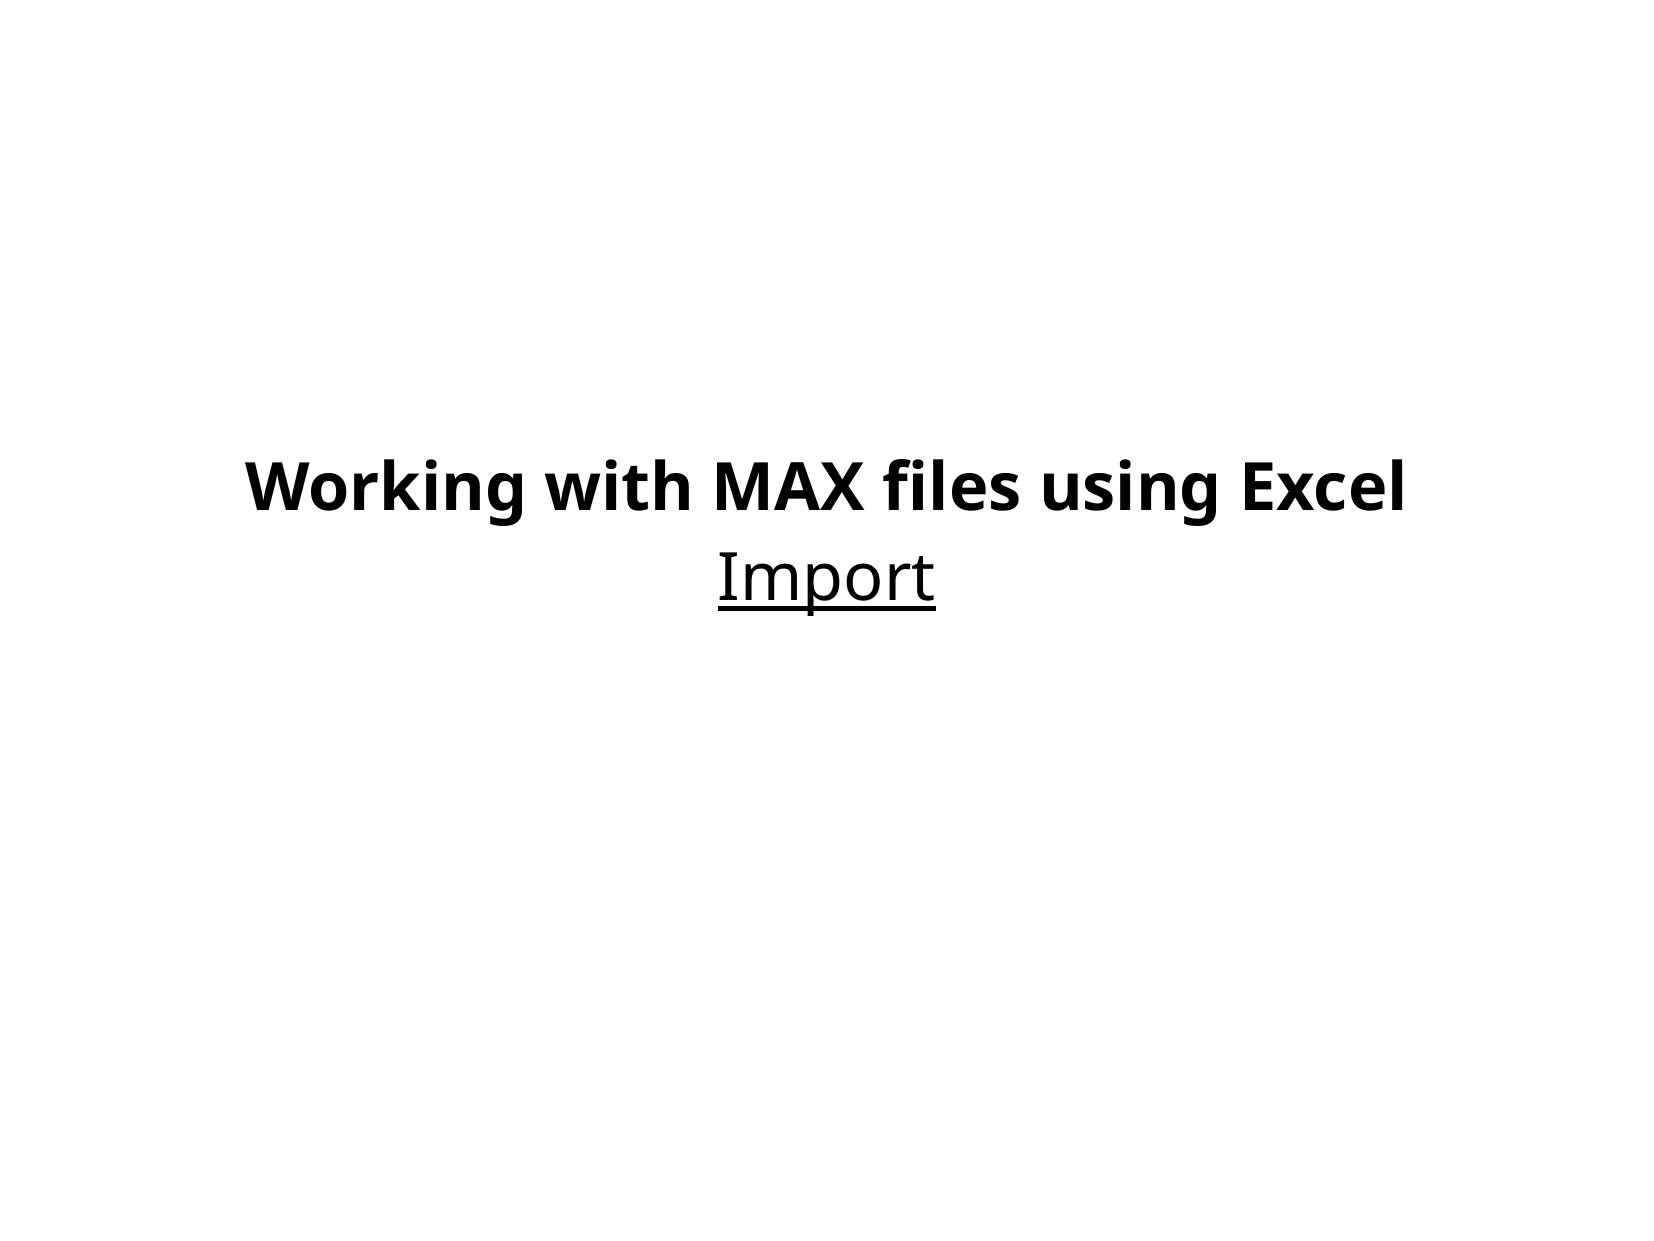

# Working with MAX files using Excel
Import